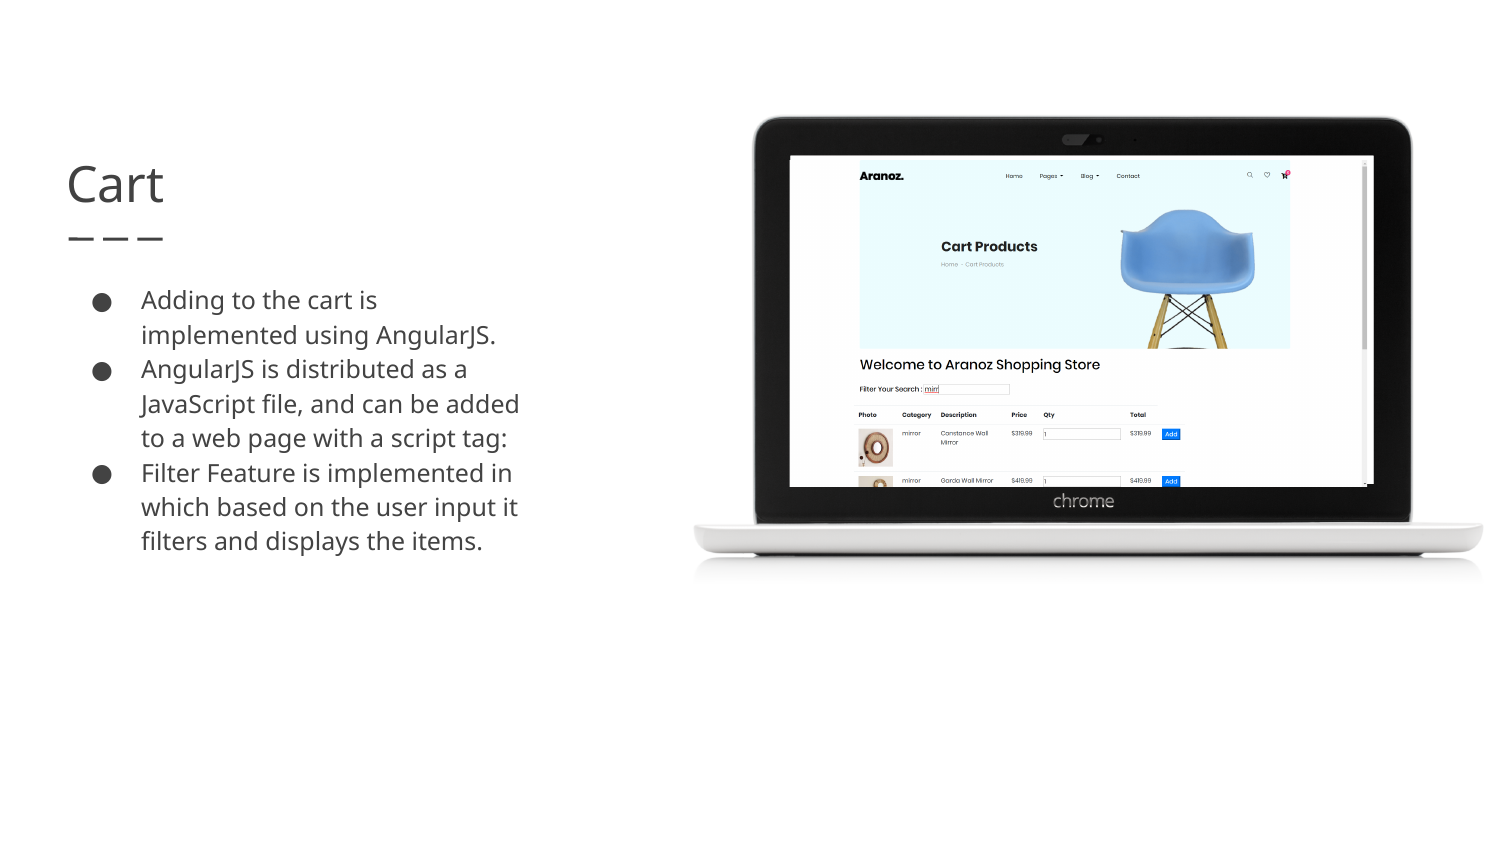

# Cart
Adding to the cart is implemented using AngularJS.
AngularJS is distributed as a JavaScript file, and can be added to a web page with a script tag:
Filter Feature is implemented in which based on the user input it filters and displays the items.